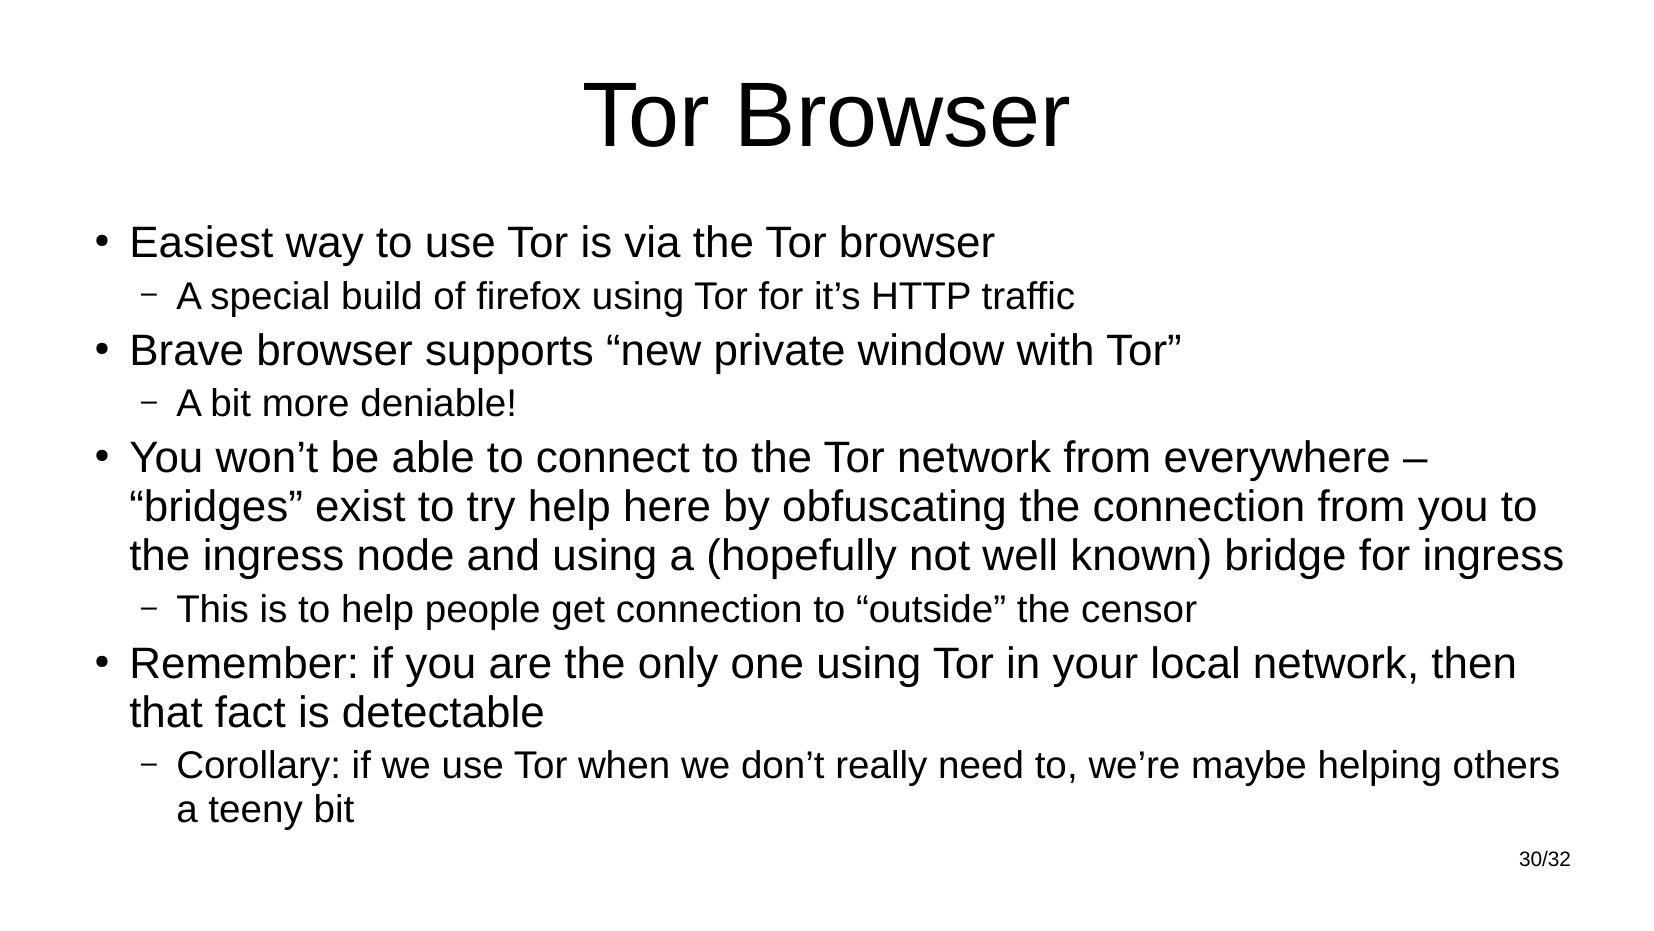

# Tor Browser
Easiest way to use Tor is via the Tor browser
A special build of firefox using Tor for it’s HTTP traffic
Brave browser supports “new private window with Tor”
A bit more deniable!
You won’t be able to connect to the Tor network from everywhere – “bridges” exist to try help here by obfuscating the connection from you to the ingress node and using a (hopefully not well known) bridge for ingress
This is to help people get connection to “outside” the censor
Remember: if you are the only one using Tor in your local network, then that fact is detectable
Corollary: if we use Tor when we don’t really need to, we’re maybe helping others a teeny bit
30